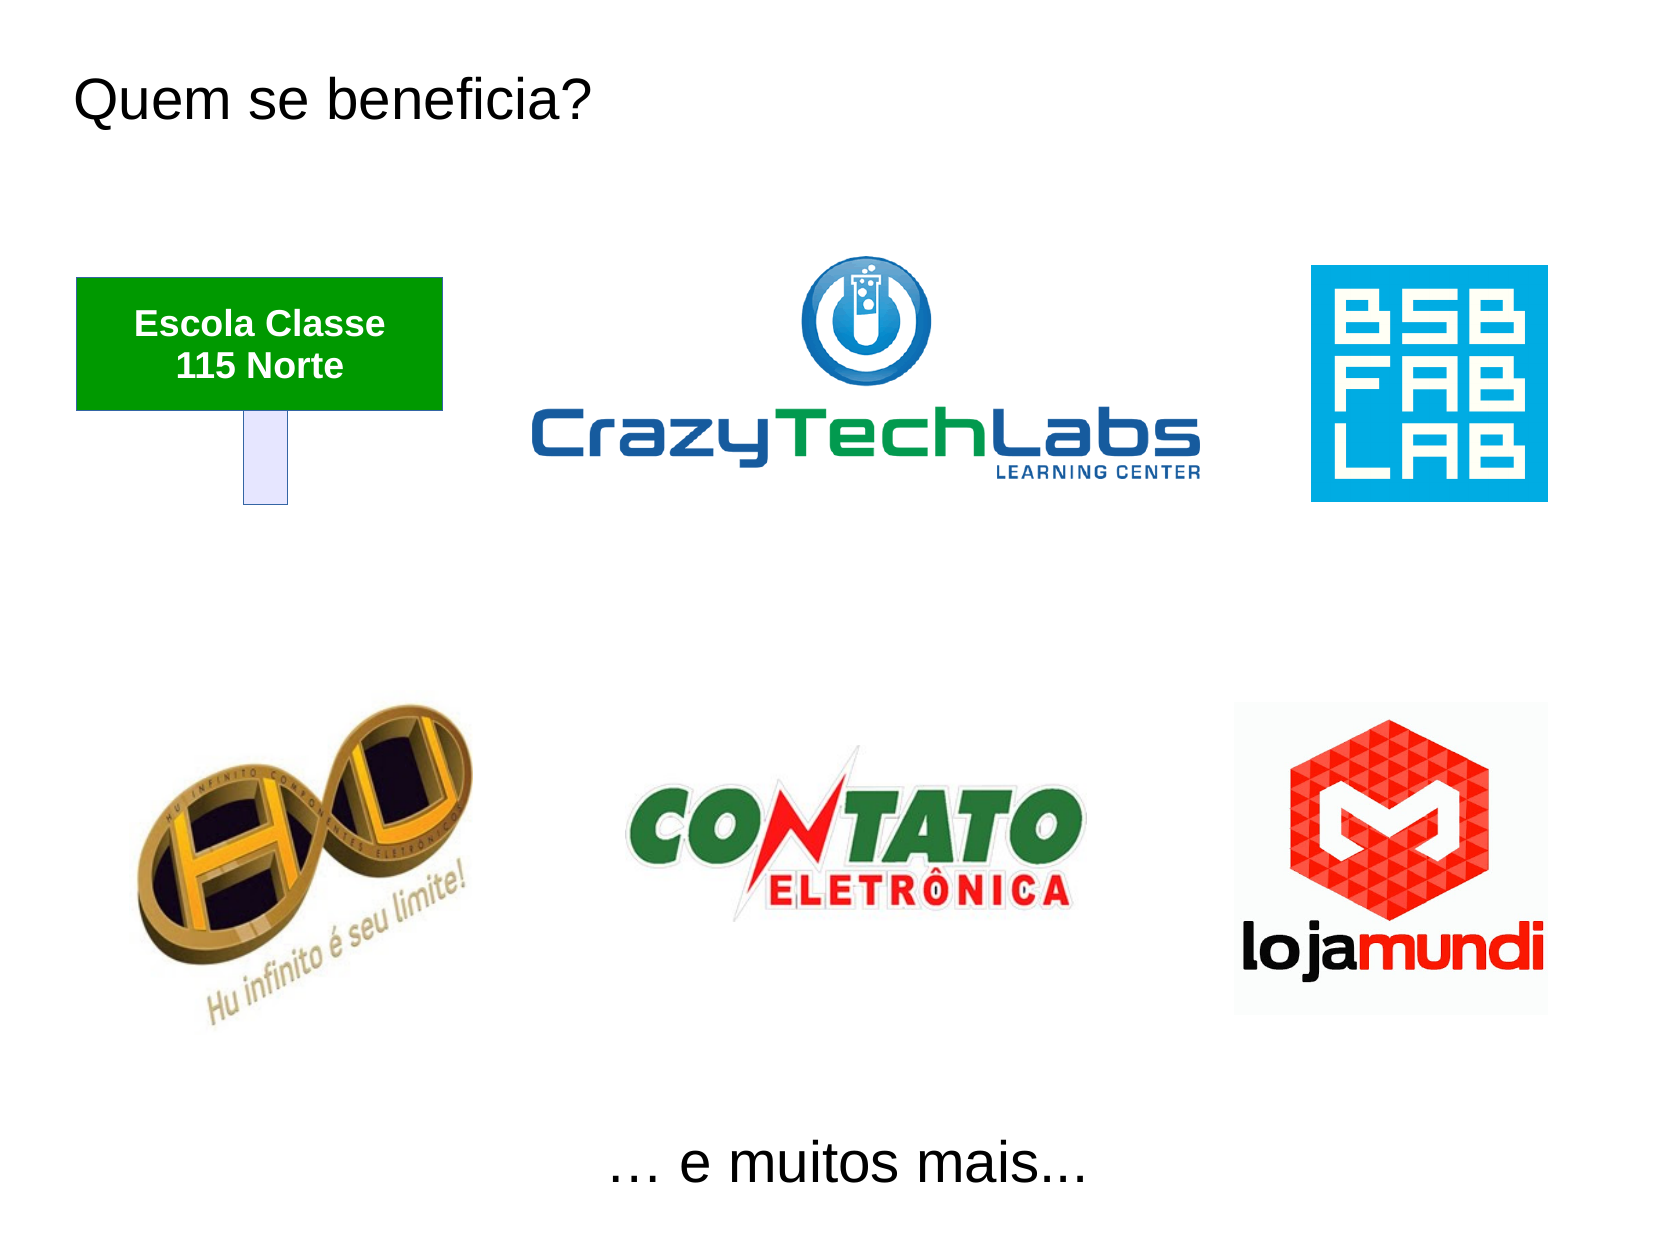

Quem se beneficia?
Escola Classe
115 Norte
… e muitos mais...